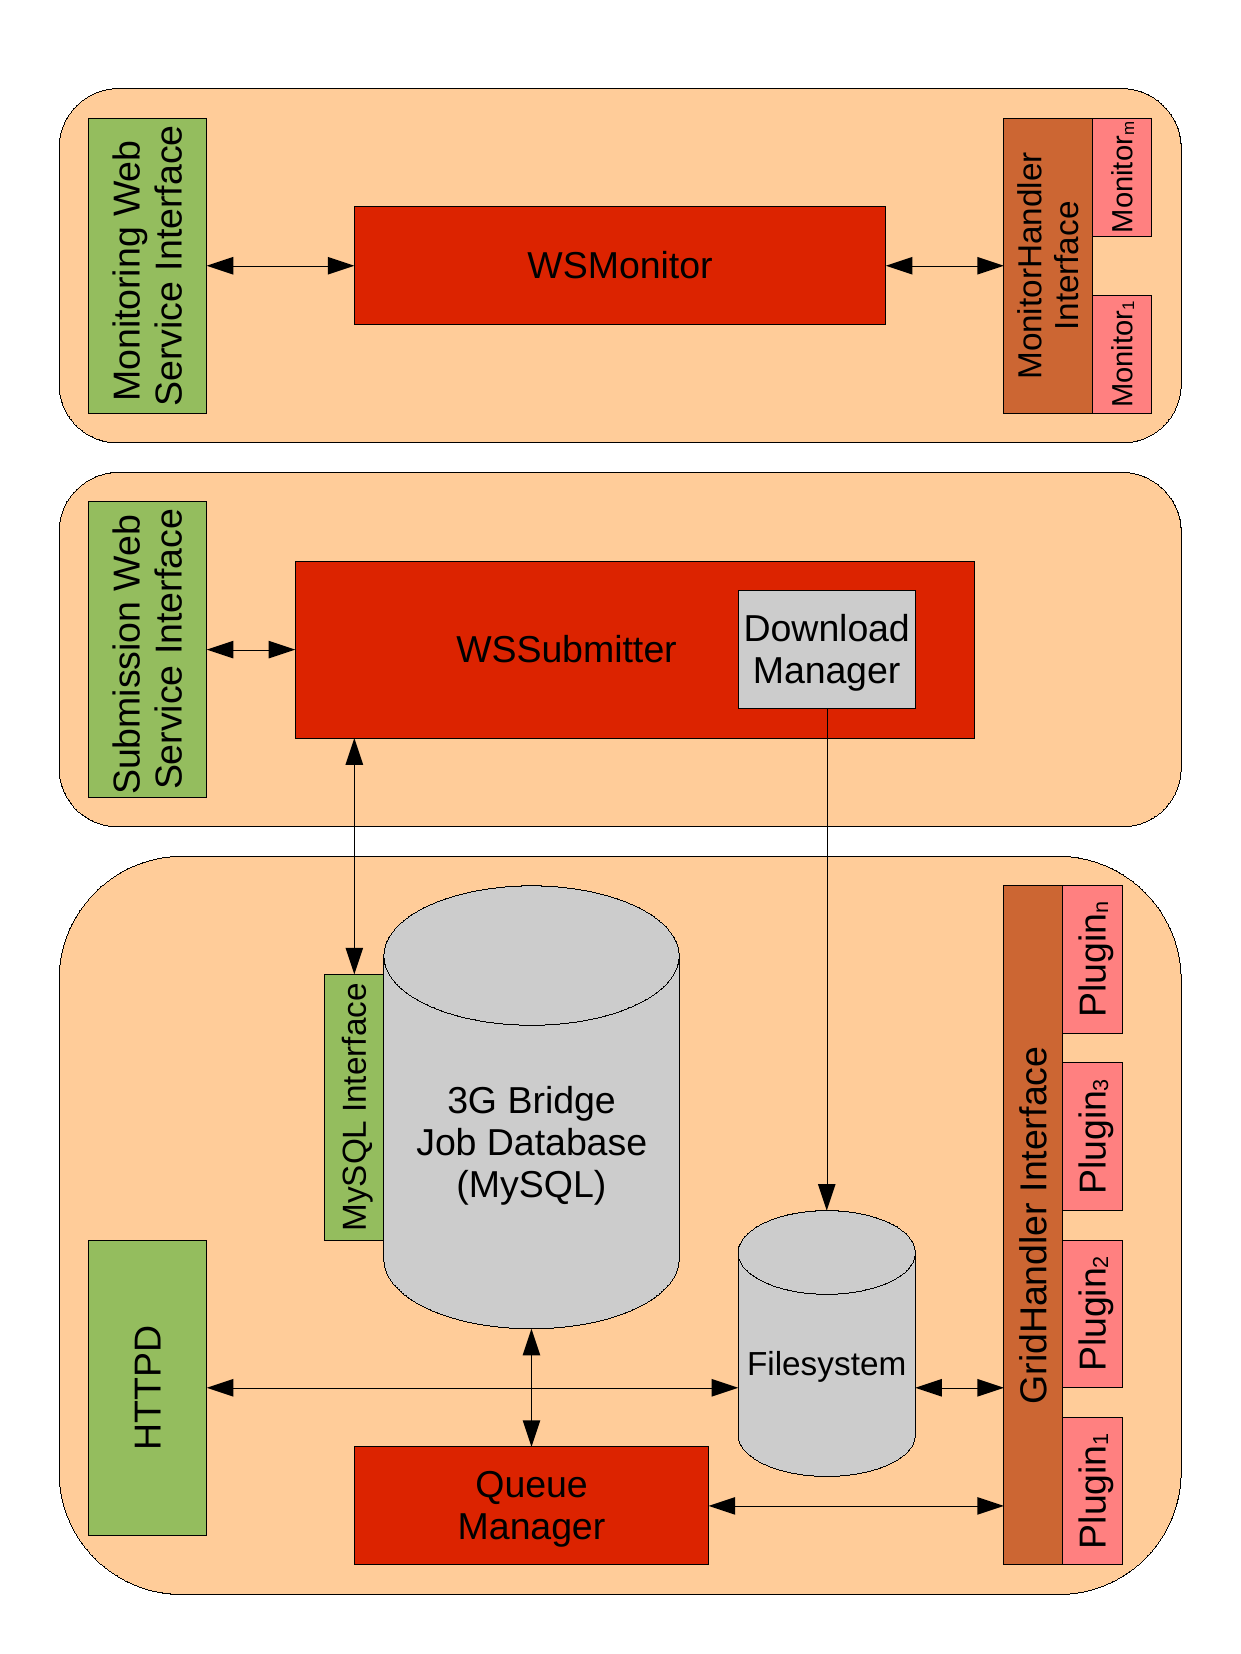

Monitorm
Monitoring Web
Service Interface
WSMonitor
MonitorHandler
Interface
Monitor1
WSSubmitter
Submission Web
Service Interface
Download
Manager
3G Bridge
Job Database
(MySQL)
Pluginn
MySQL Interface
Plugin3
GridHandler Interface
Filesystem
Plugin2
HTTPD
Queue
Manager
Plugin1